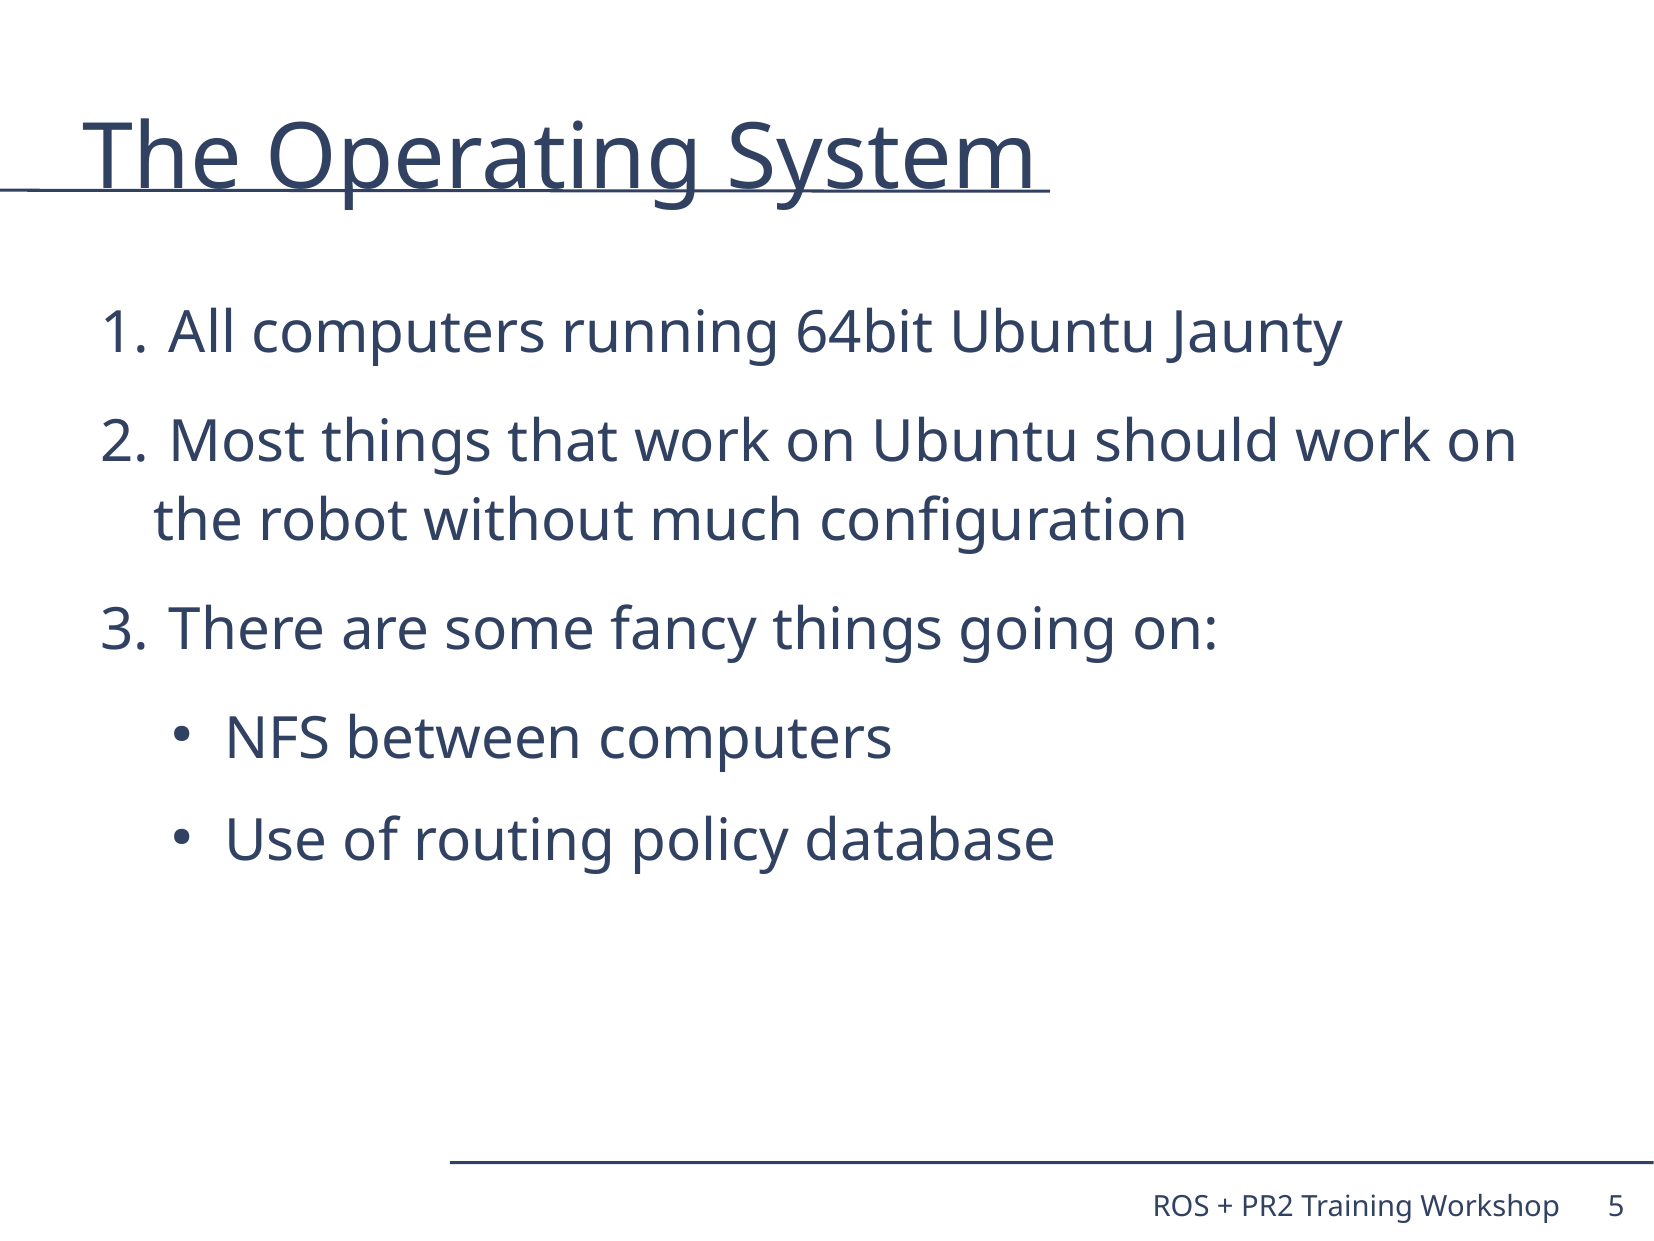

# The Operating System
 All computers running 64bit Ubuntu Jaunty
 Most things that work on Ubuntu should work on the robot without much configuration
 There are some fancy things going on:
NFS between computers
Use of routing policy database